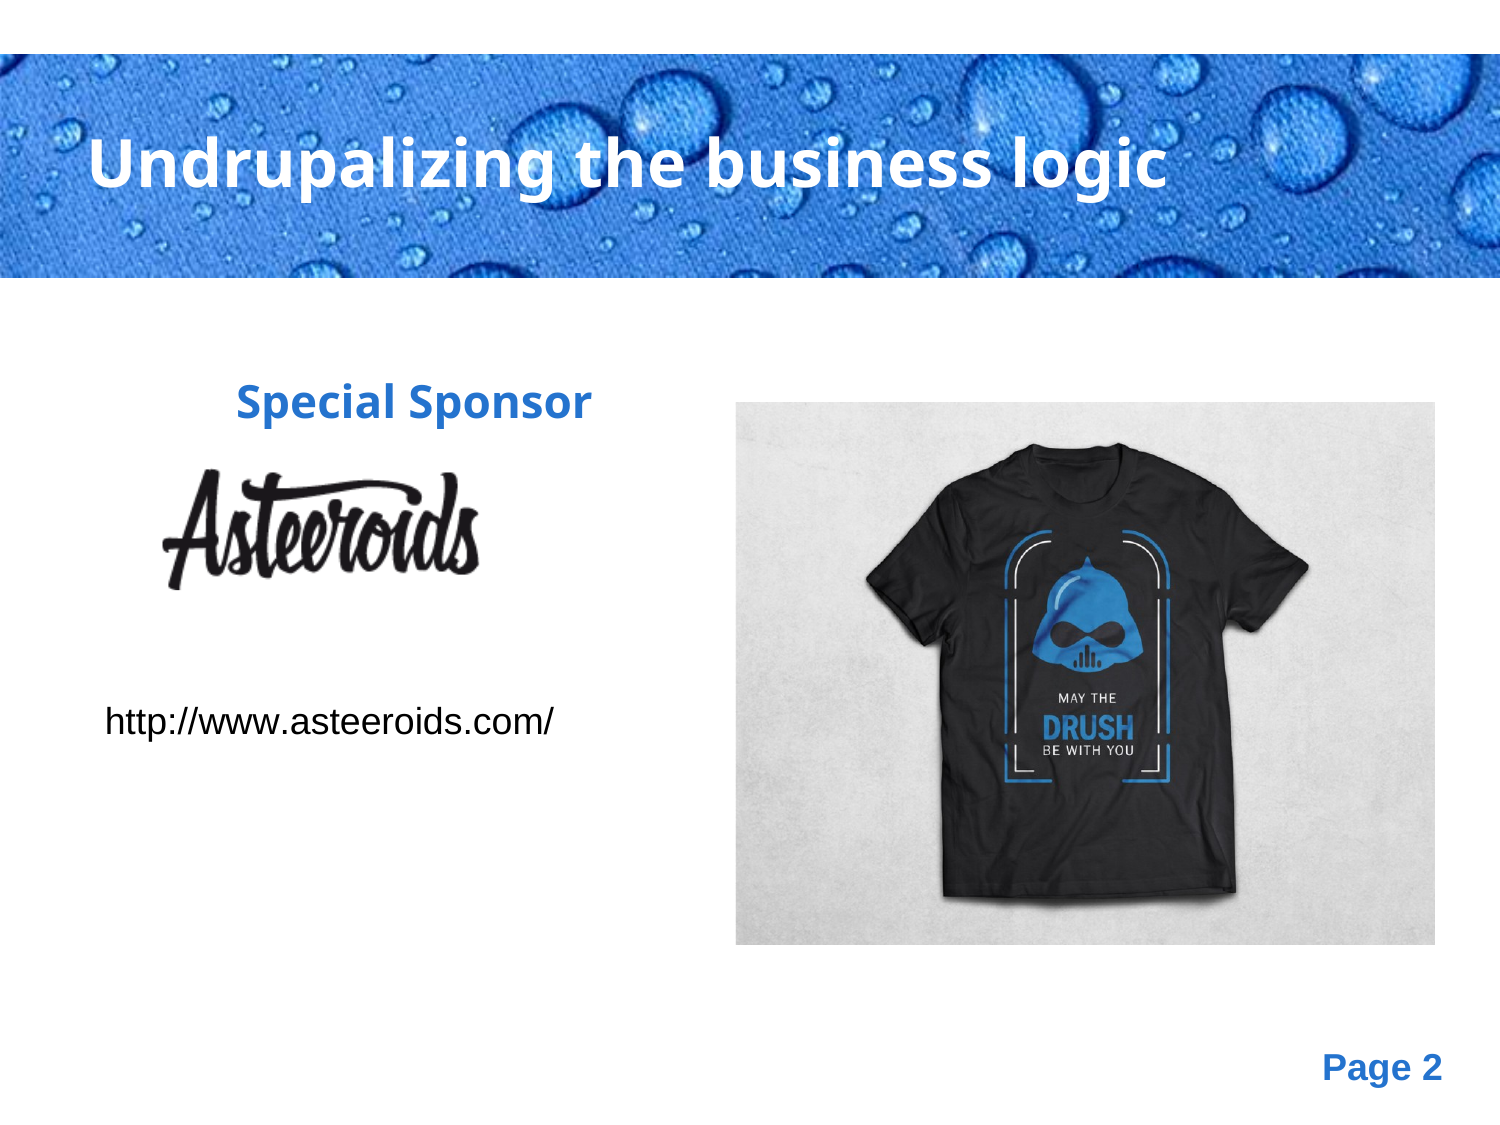

Undrupalizing the business logic
Special Sponsor
http://www.asteeroids.com/